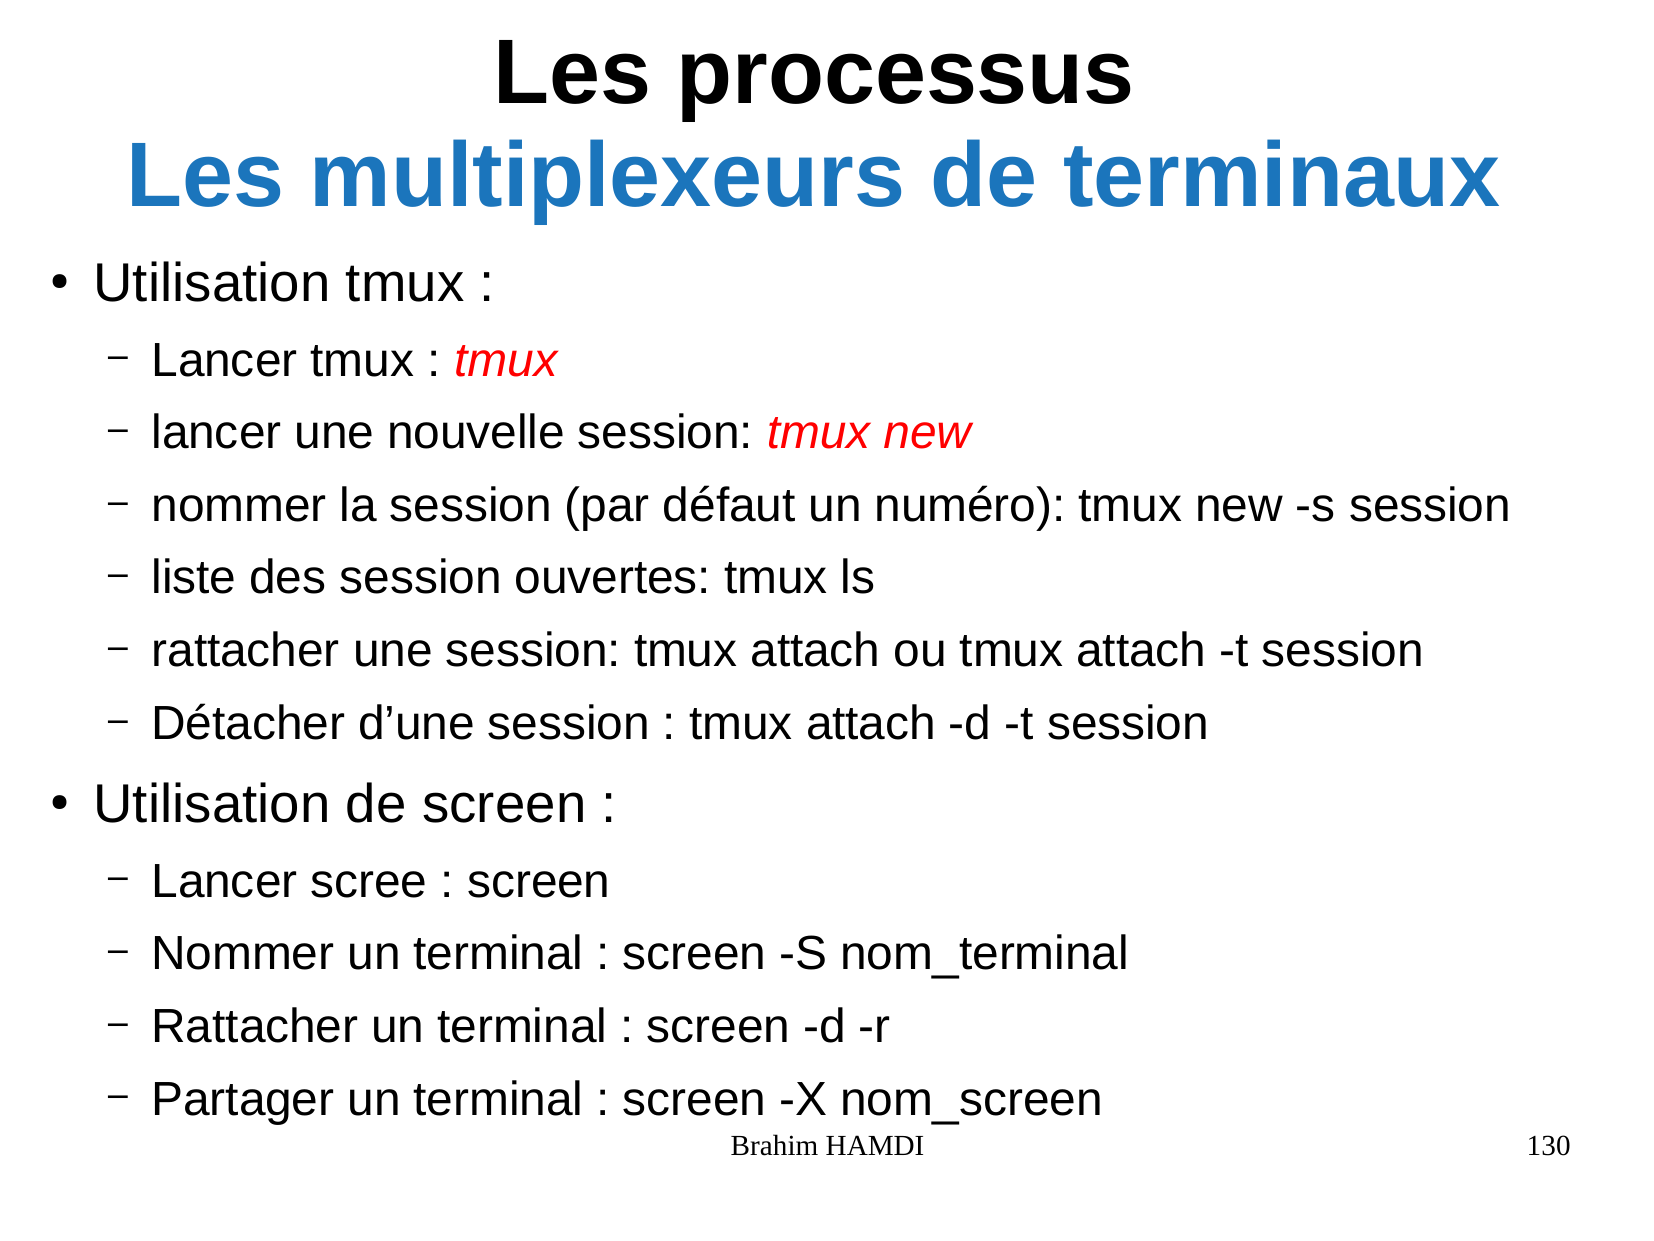

# Les processus Les multiplexeurs de terminaux
Utilisation tmux :
Lancer tmux : tmux
lancer une nouvelle session: tmux new
nommer la session (par défaut un numéro): tmux new -s session
liste des session ouvertes: tmux ls
rattacher une session: tmux attach ou tmux attach -t session
Détacher d’une session : tmux attach -d -t session
Utilisation de screen :
Lancer scree : screen
Nommer un terminal : screen -S nom_terminal
Rattacher un terminal : screen -d -r
Partager un terminal : screen -X nom_screen
Brahim HAMDI
130